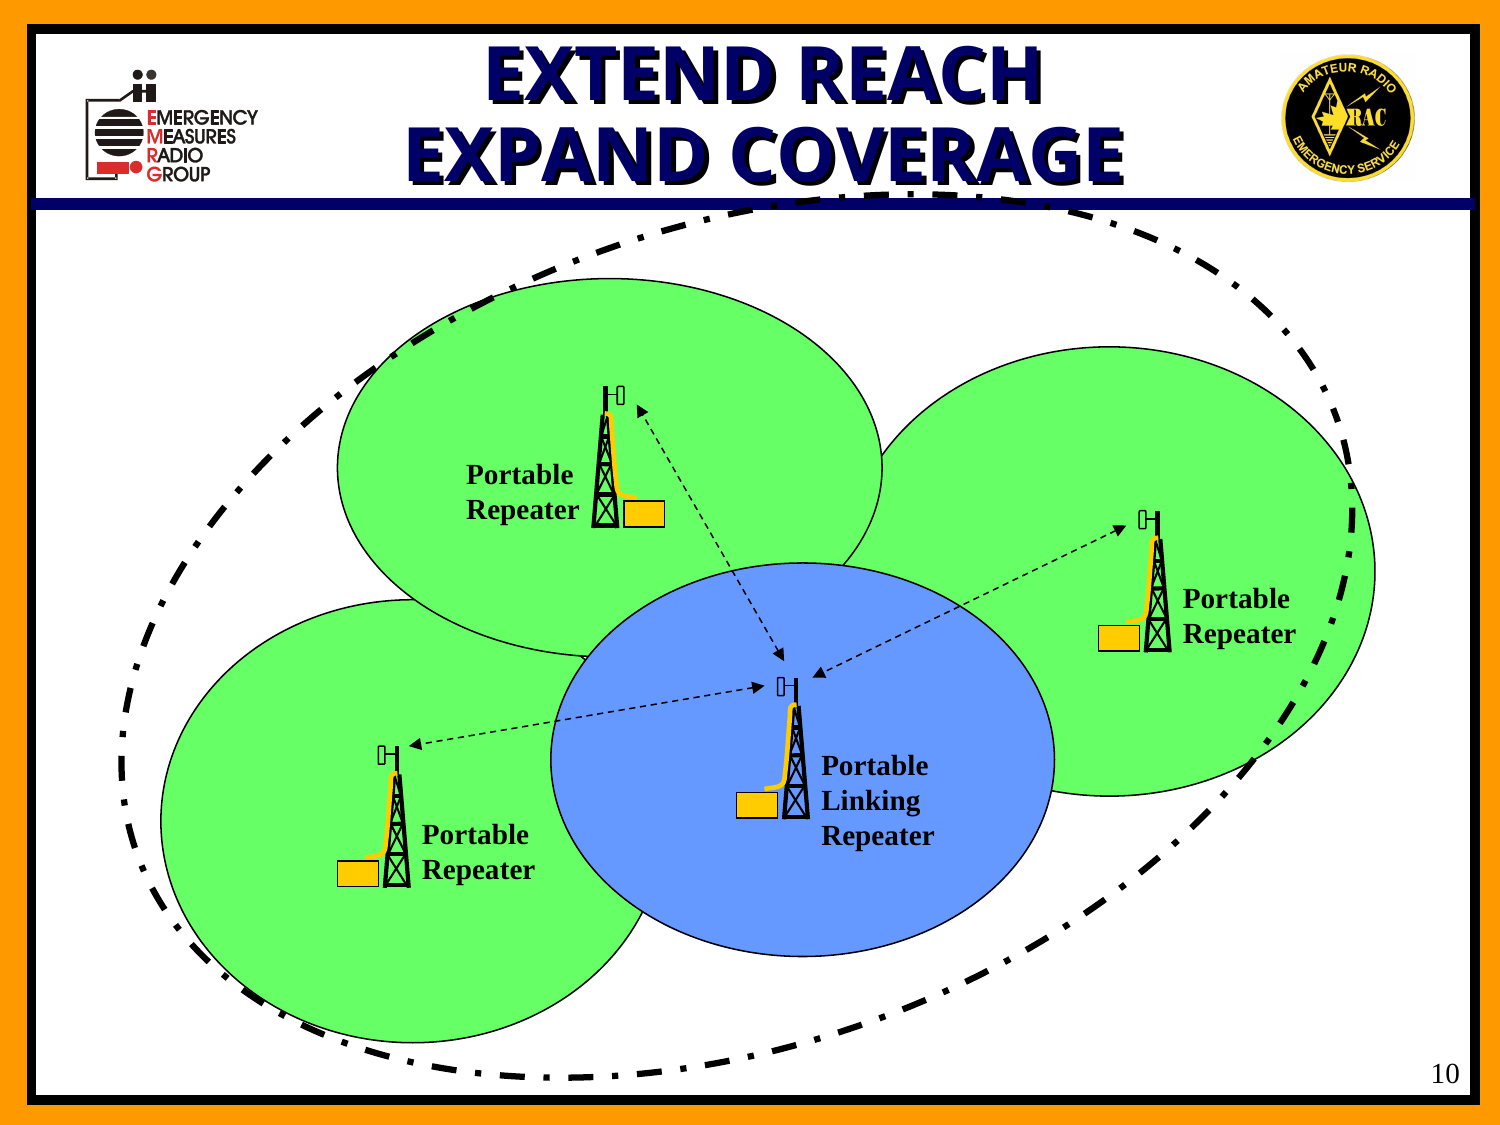

EXTEND REACH
EXPAND COVERAGE
Portable
Repeater
Portable
Repeater
SIMPLEX
SIMPLEX
SIMPLEX
Portable
Linking
Repeater
Portable
Repeater
10